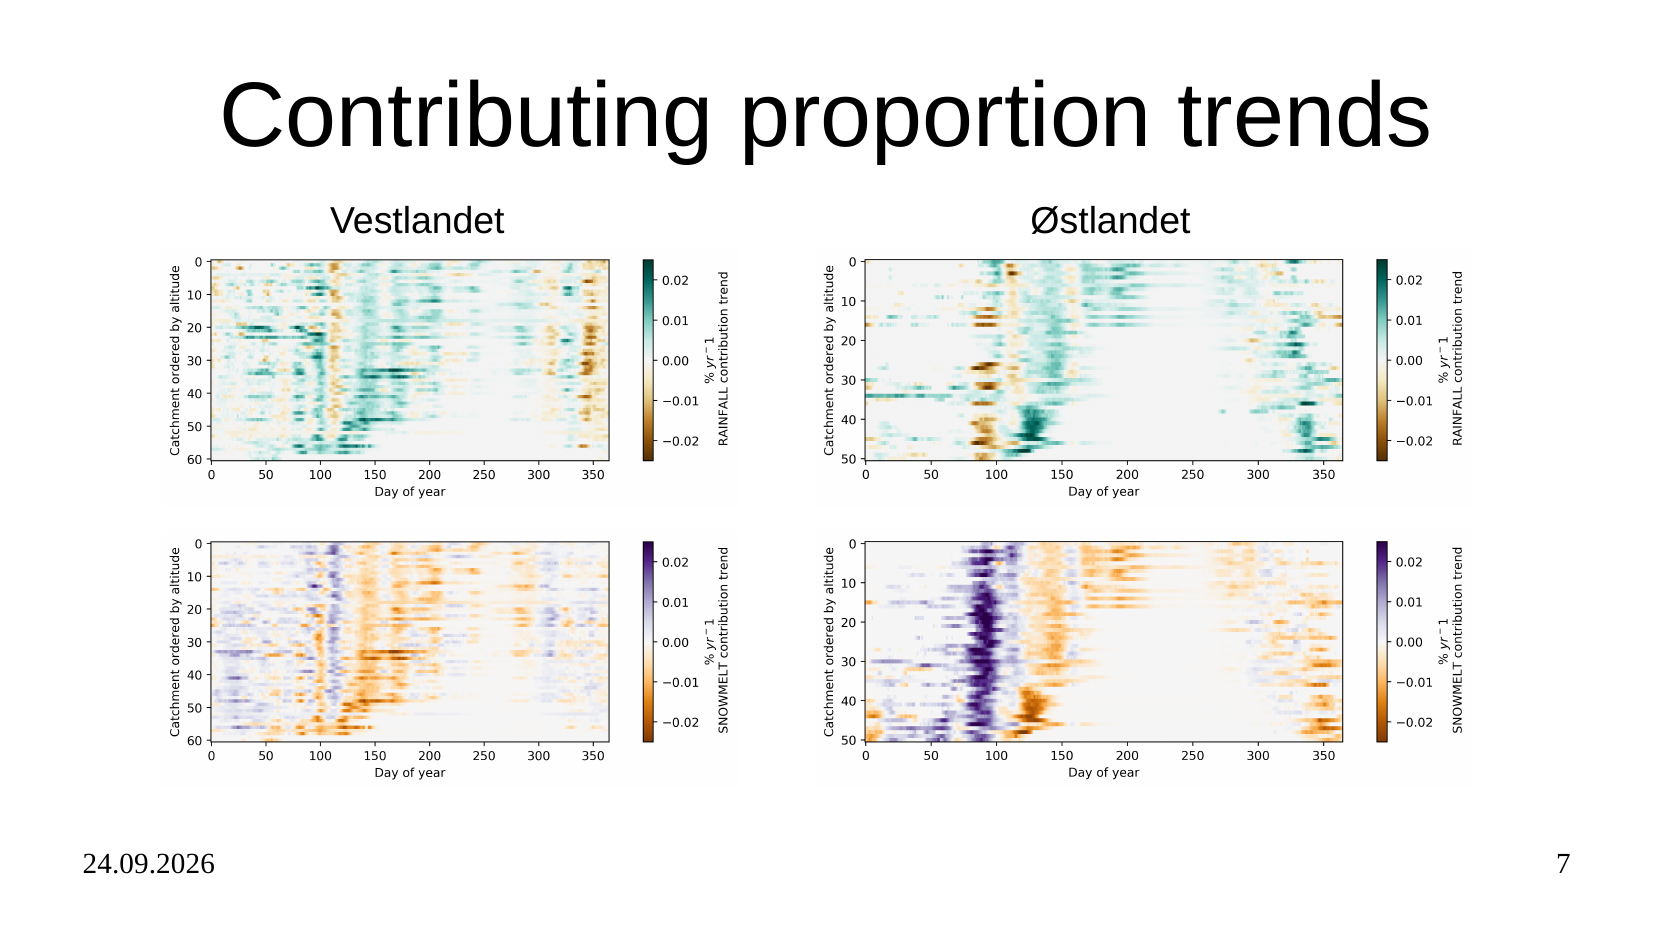

# Contributing proportion trends
Østlandet
Vestlandet
7